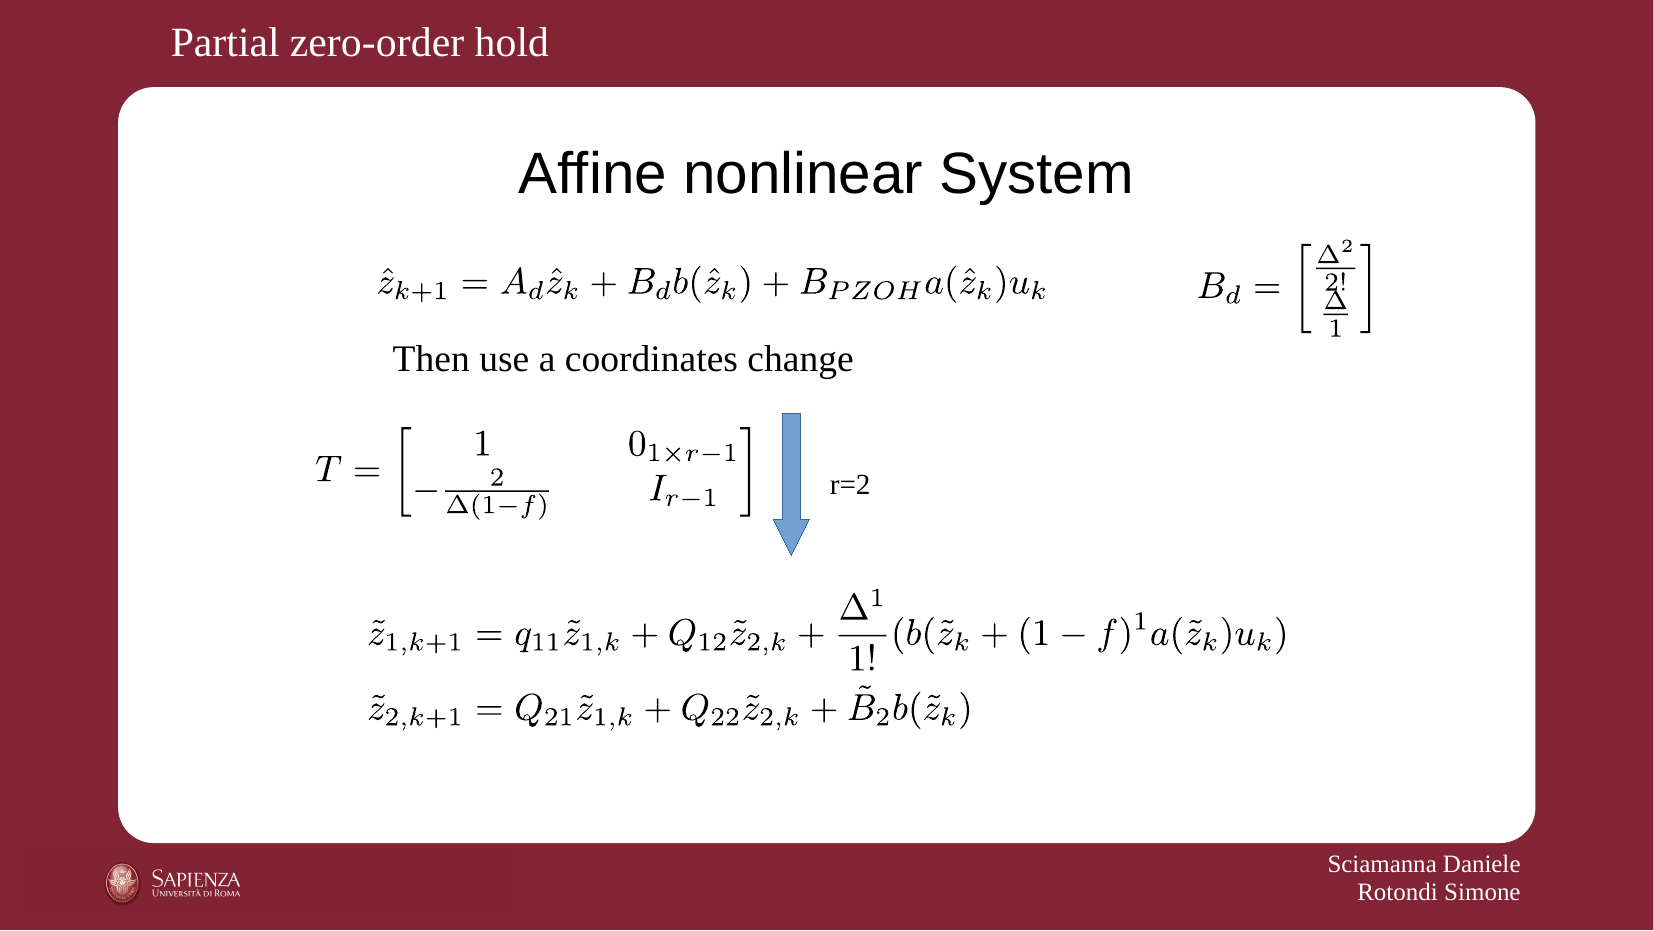

Partial zero-order hold
# Affine nonlinear System
Then use a coordinates change
r=2
Sciamanna Daniele
Rotondi Simone